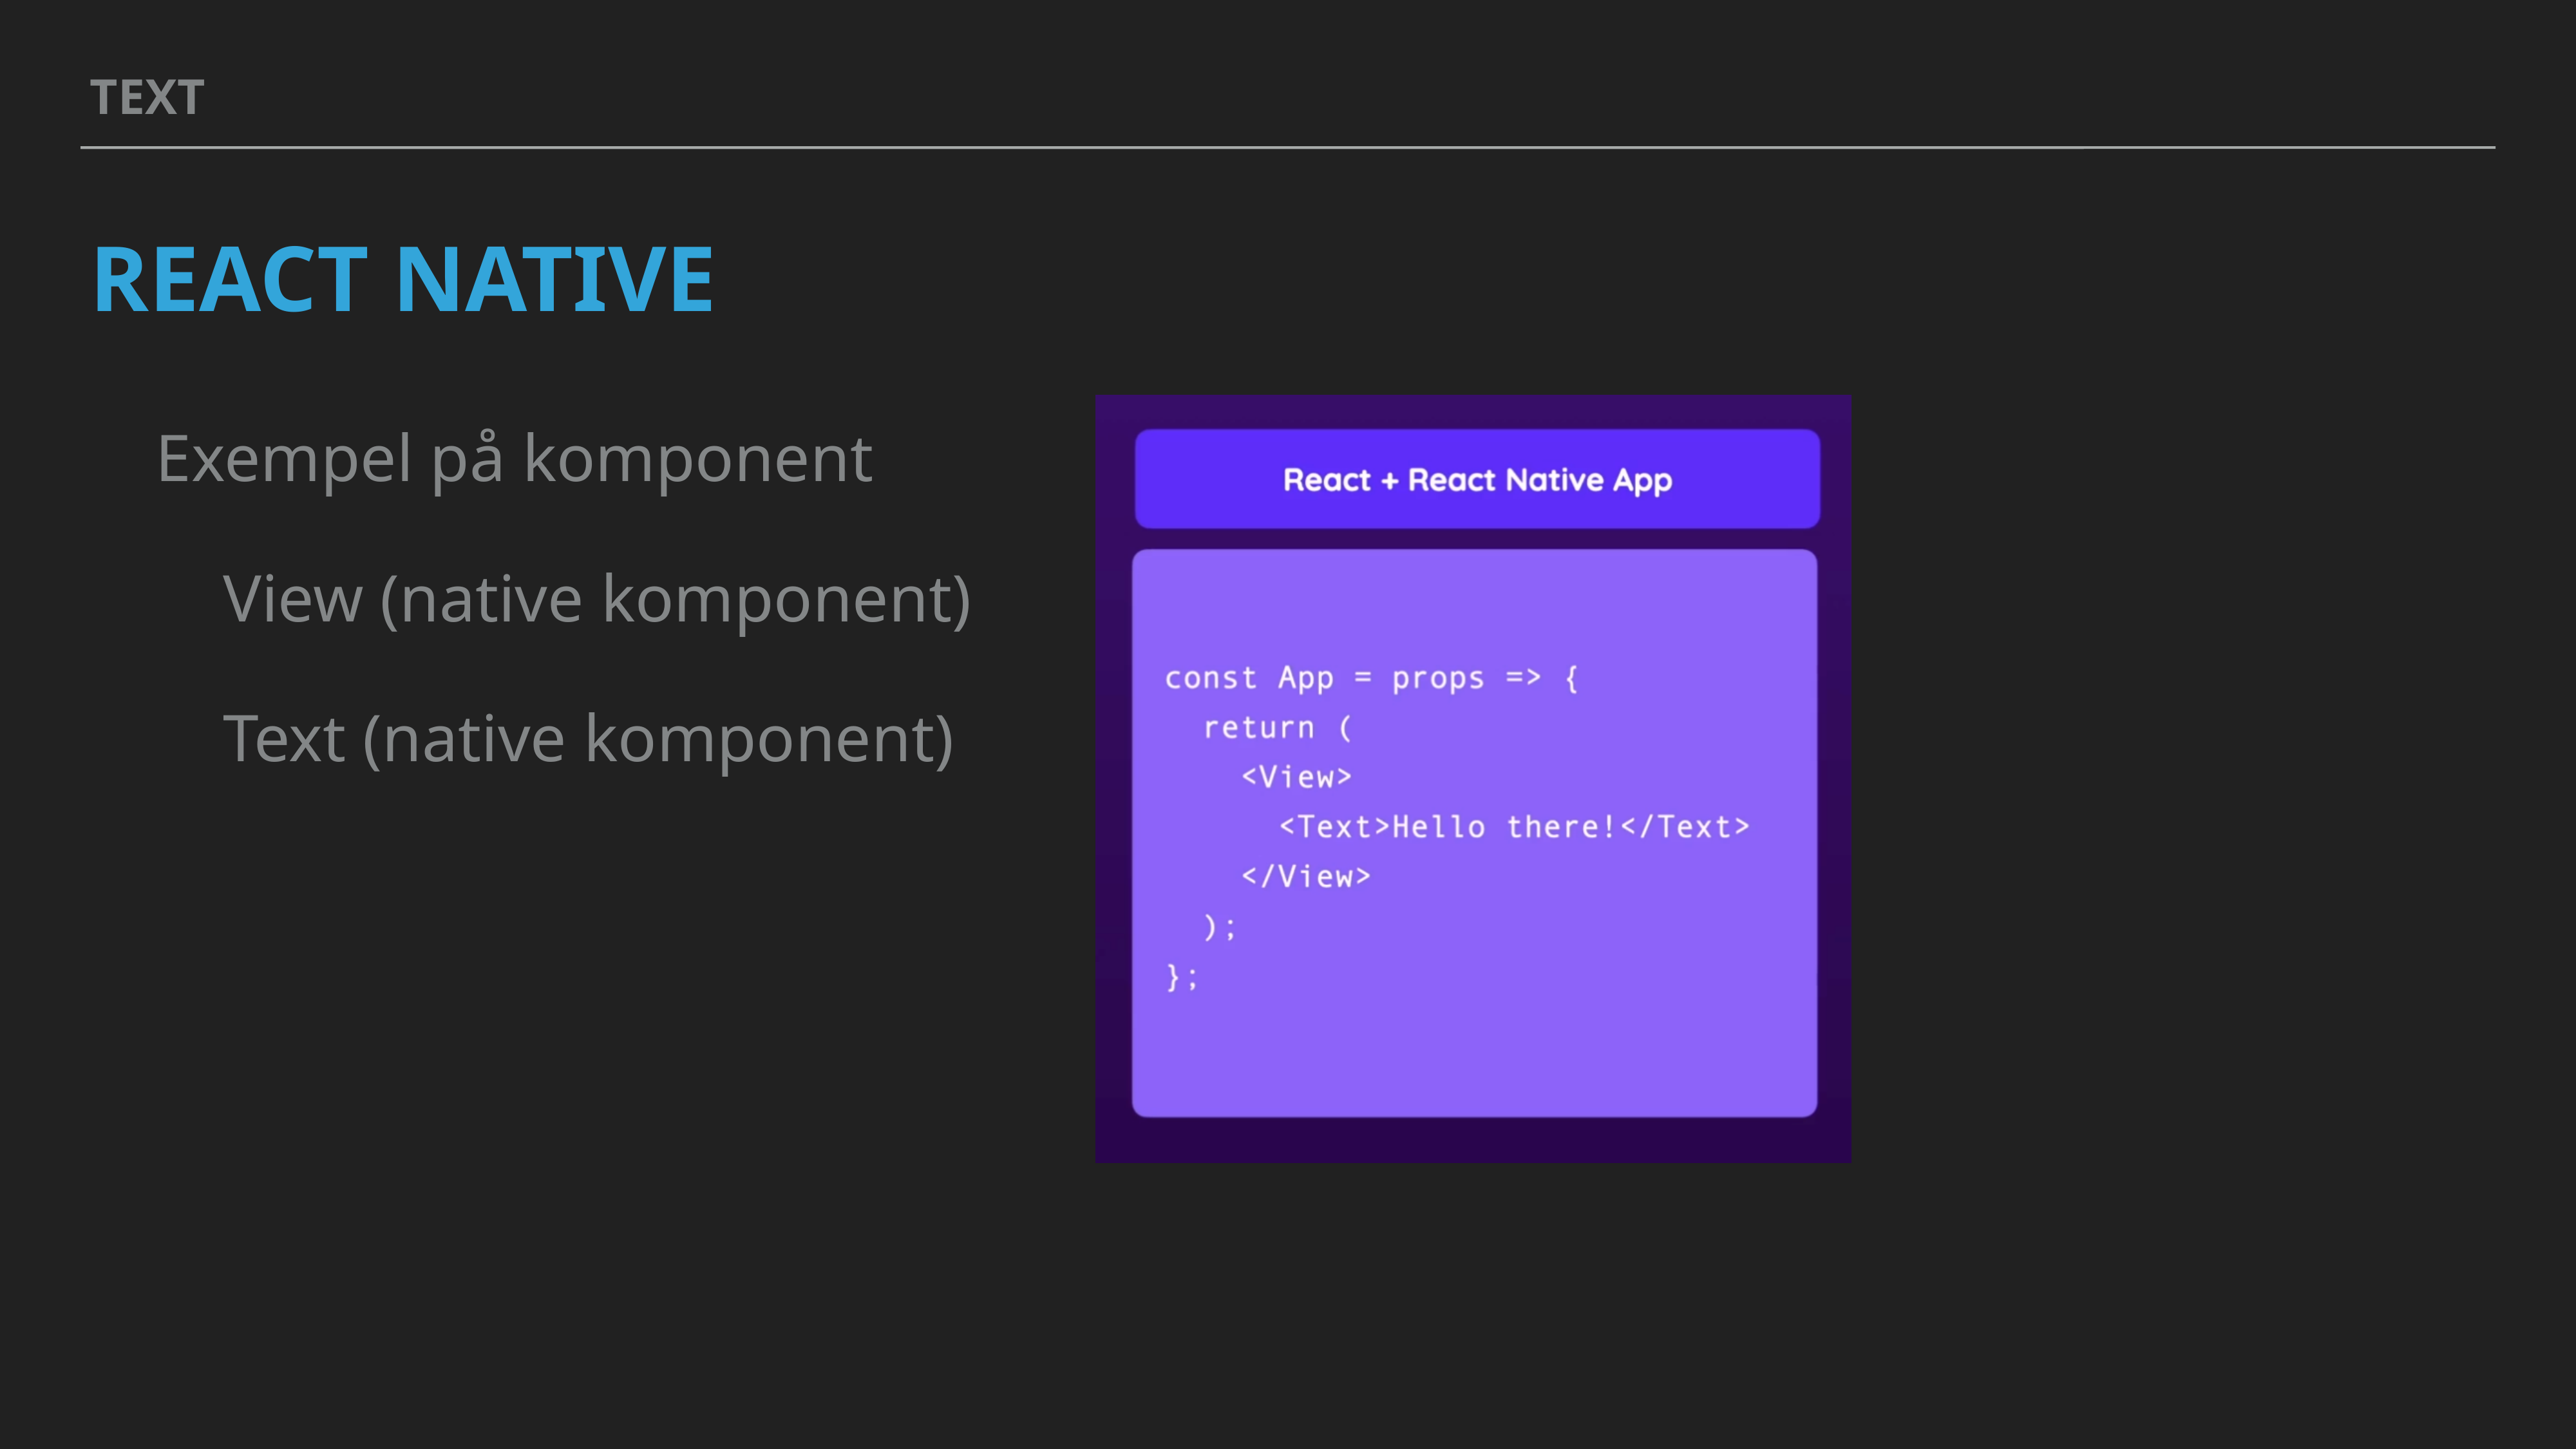

React Native
Exempel på komponent
View (native komponent)
Text (native komponent)